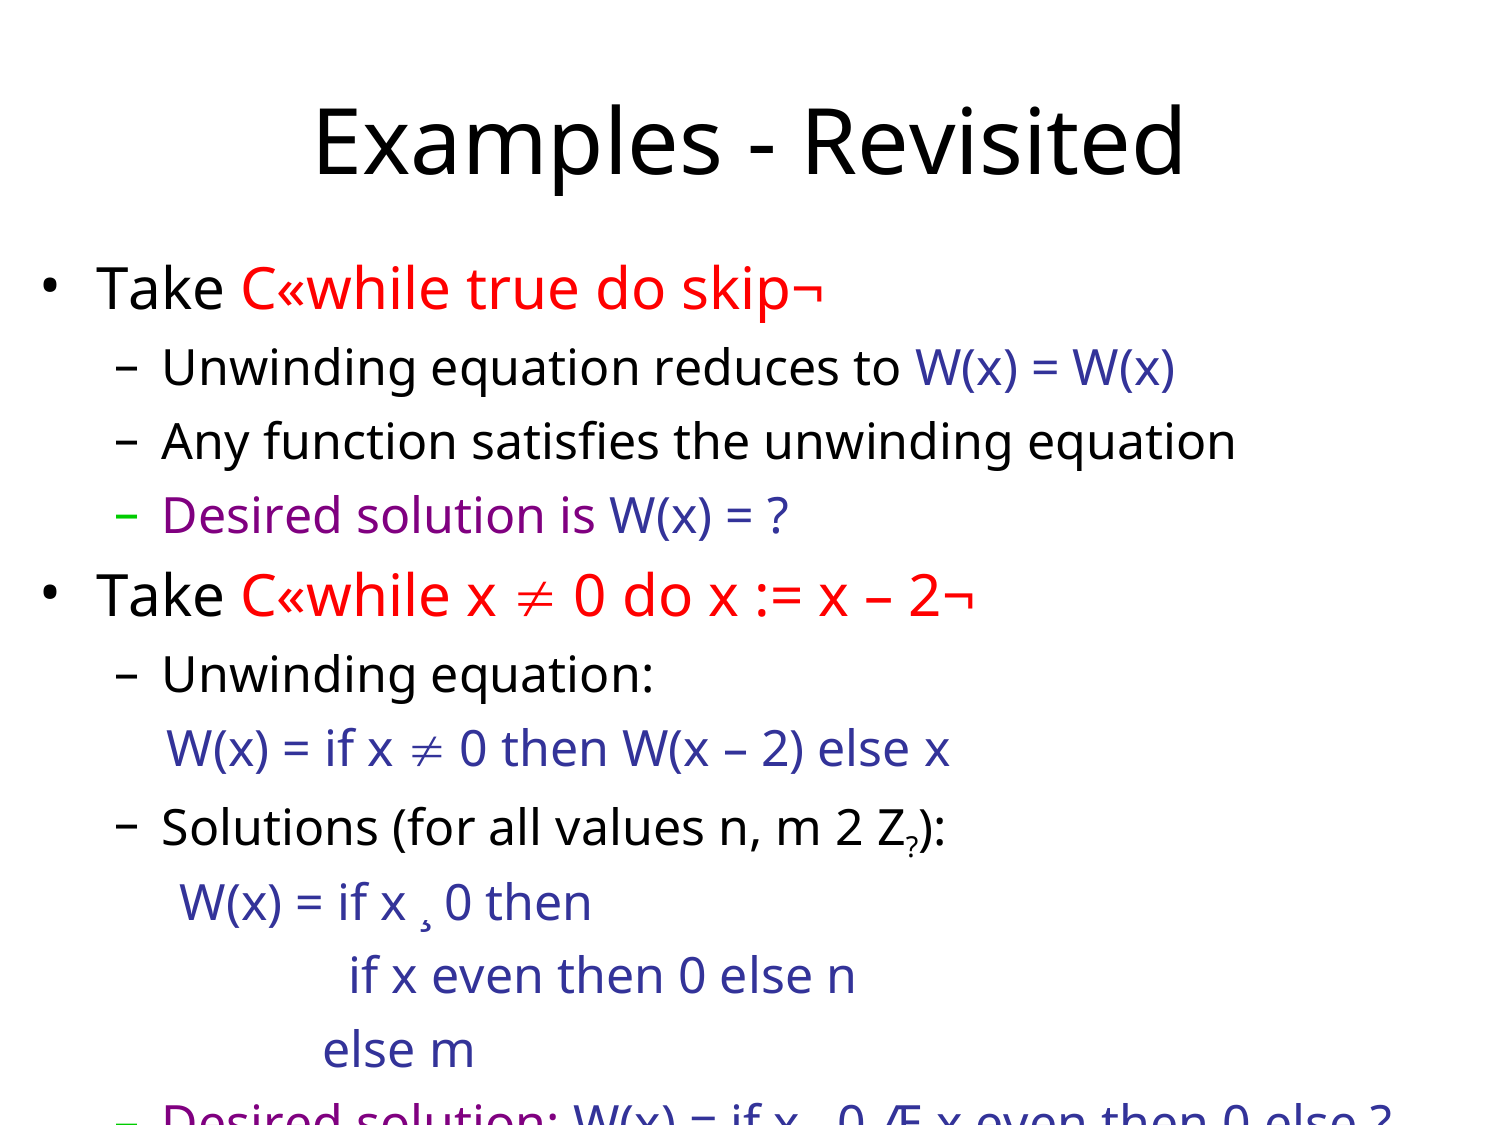

# Examples - Revisited
Take C«while true do skip¬
Unwinding equation reduces to W(x) = W(x)
Any function satisfies the unwinding equation
Desired solution is W(x) = ?
Take C«while x  0 do x := x – 2¬
Unwinding equation:
 W(x) = if x  0 then W(x – 2) else x
Solutions (for all values n, m 2 Z?):
 W(x) = if x ¸ 0 then
 if x even then 0 else n
 else m
Desired solution: W(x) = if x ¸ 0 Æ x even then 0 else ?